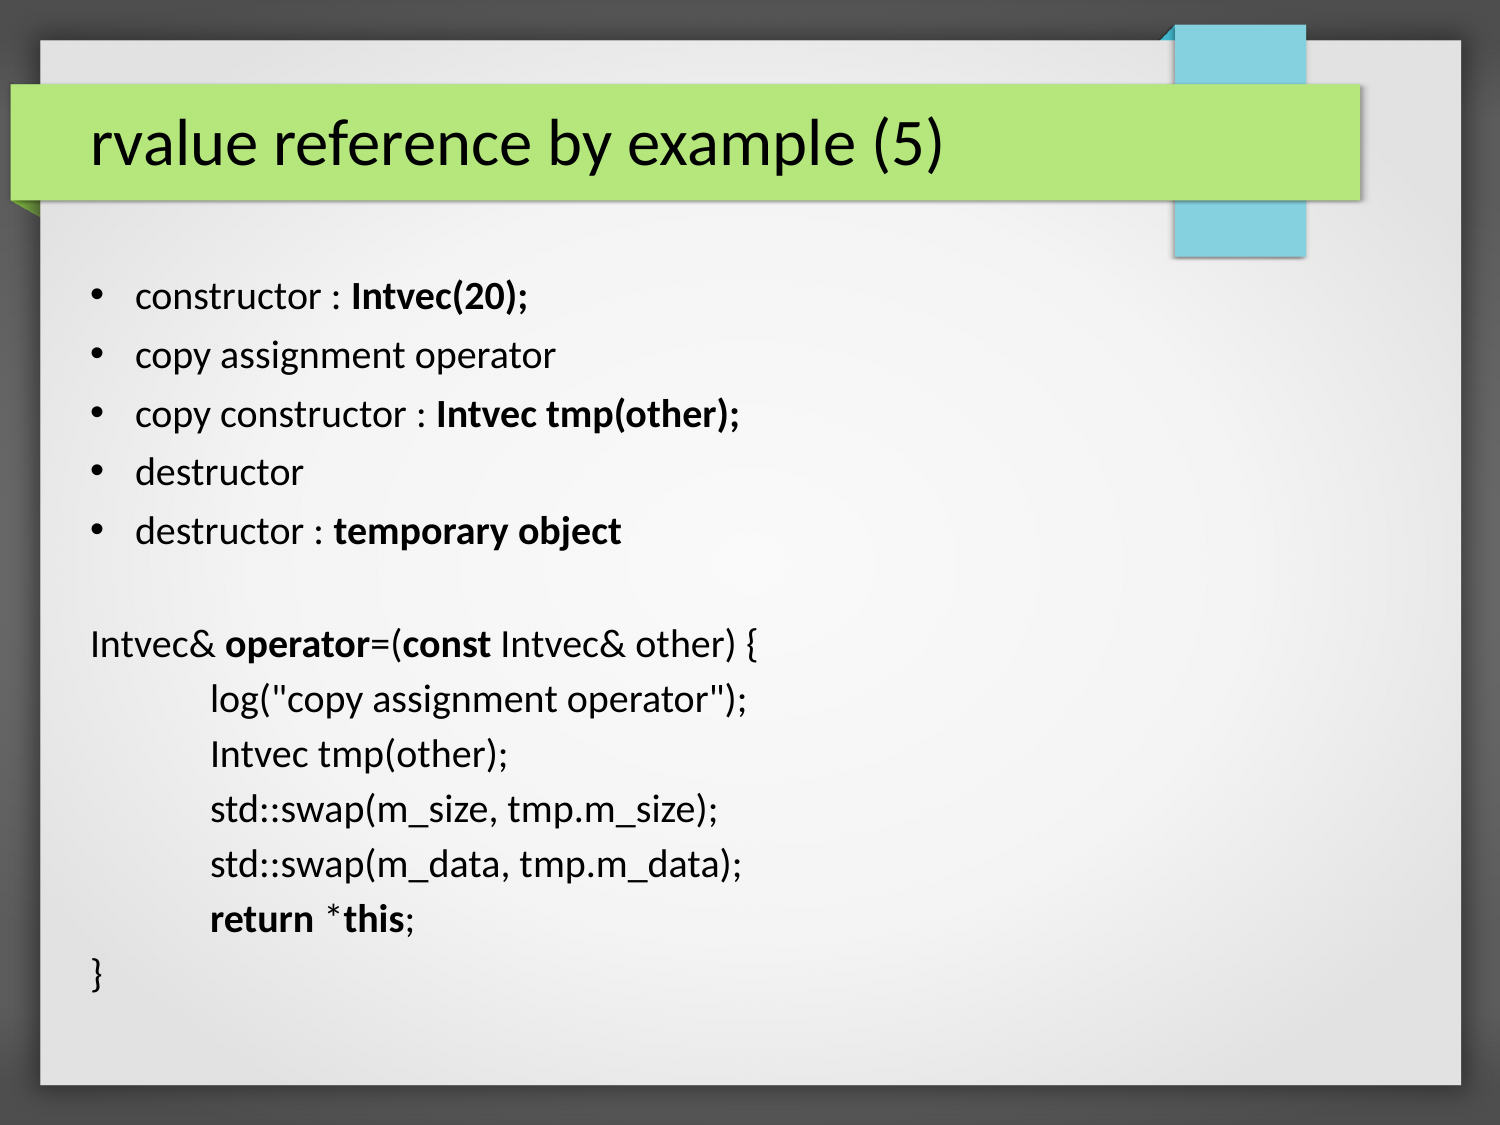

# rvalue reference by example (5)
constructor : Intvec(20);
copy assignment operator
copy constructor : Intvec tmp(other);
destructor
destructor : temporary object
Intvec& operator=(const Intvec& other) {
		log("copy assignment operator");
		Intvec tmp(other);
		std::swap(m_size, tmp.m_size);
		std::swap(m_data, tmp.m_data);
		return *this;
}